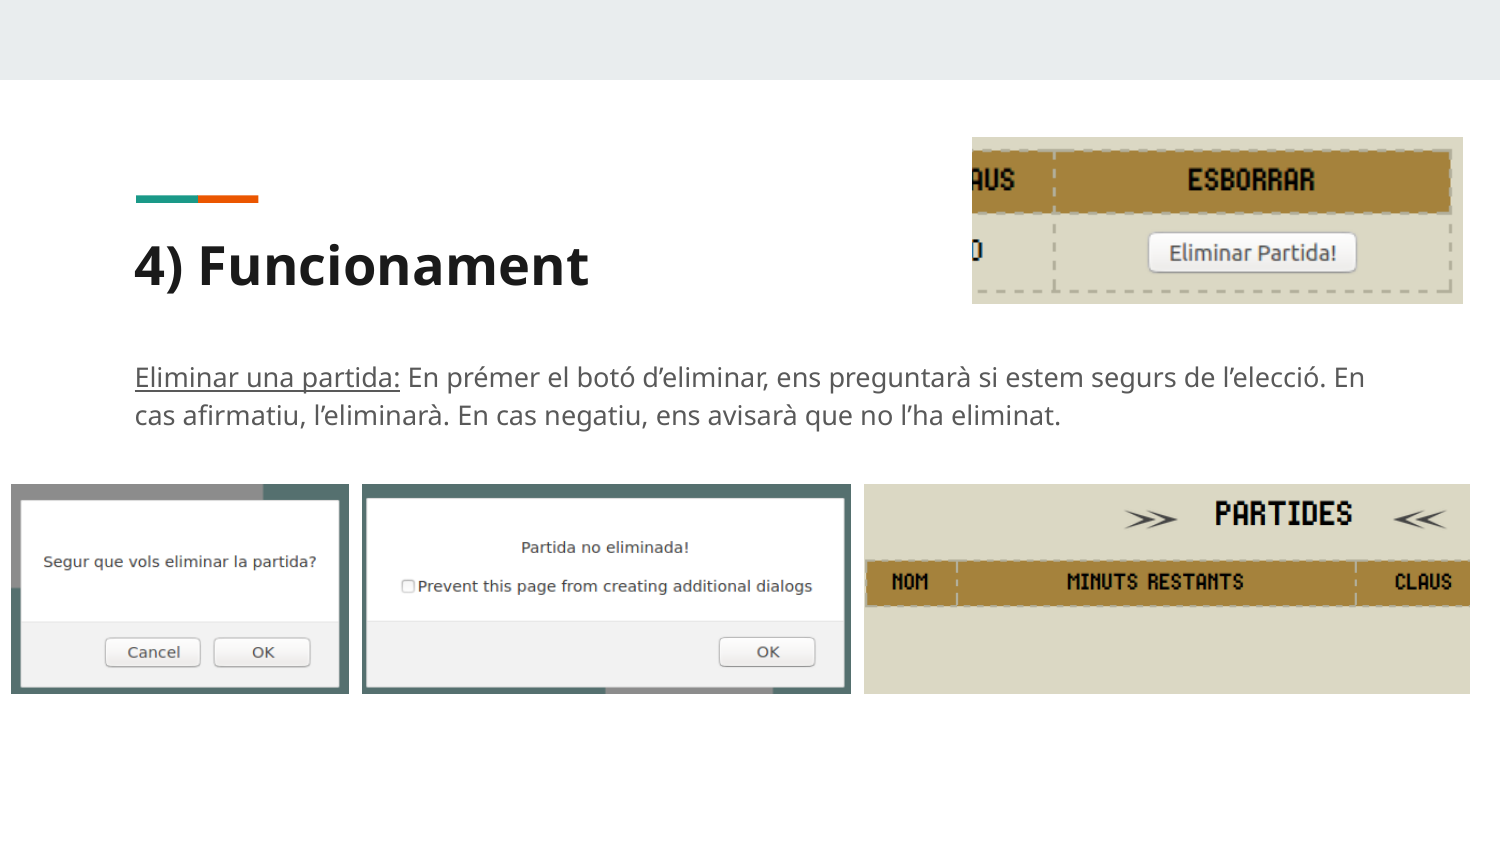

# 4) Funcionament
Eliminar una partida: En prémer el botó d’eliminar, ens preguntarà si estem segurs de l’elecció. En cas afirmatiu, l’eliminarà. En cas negatiu, ens avisarà que no l’ha eliminat.